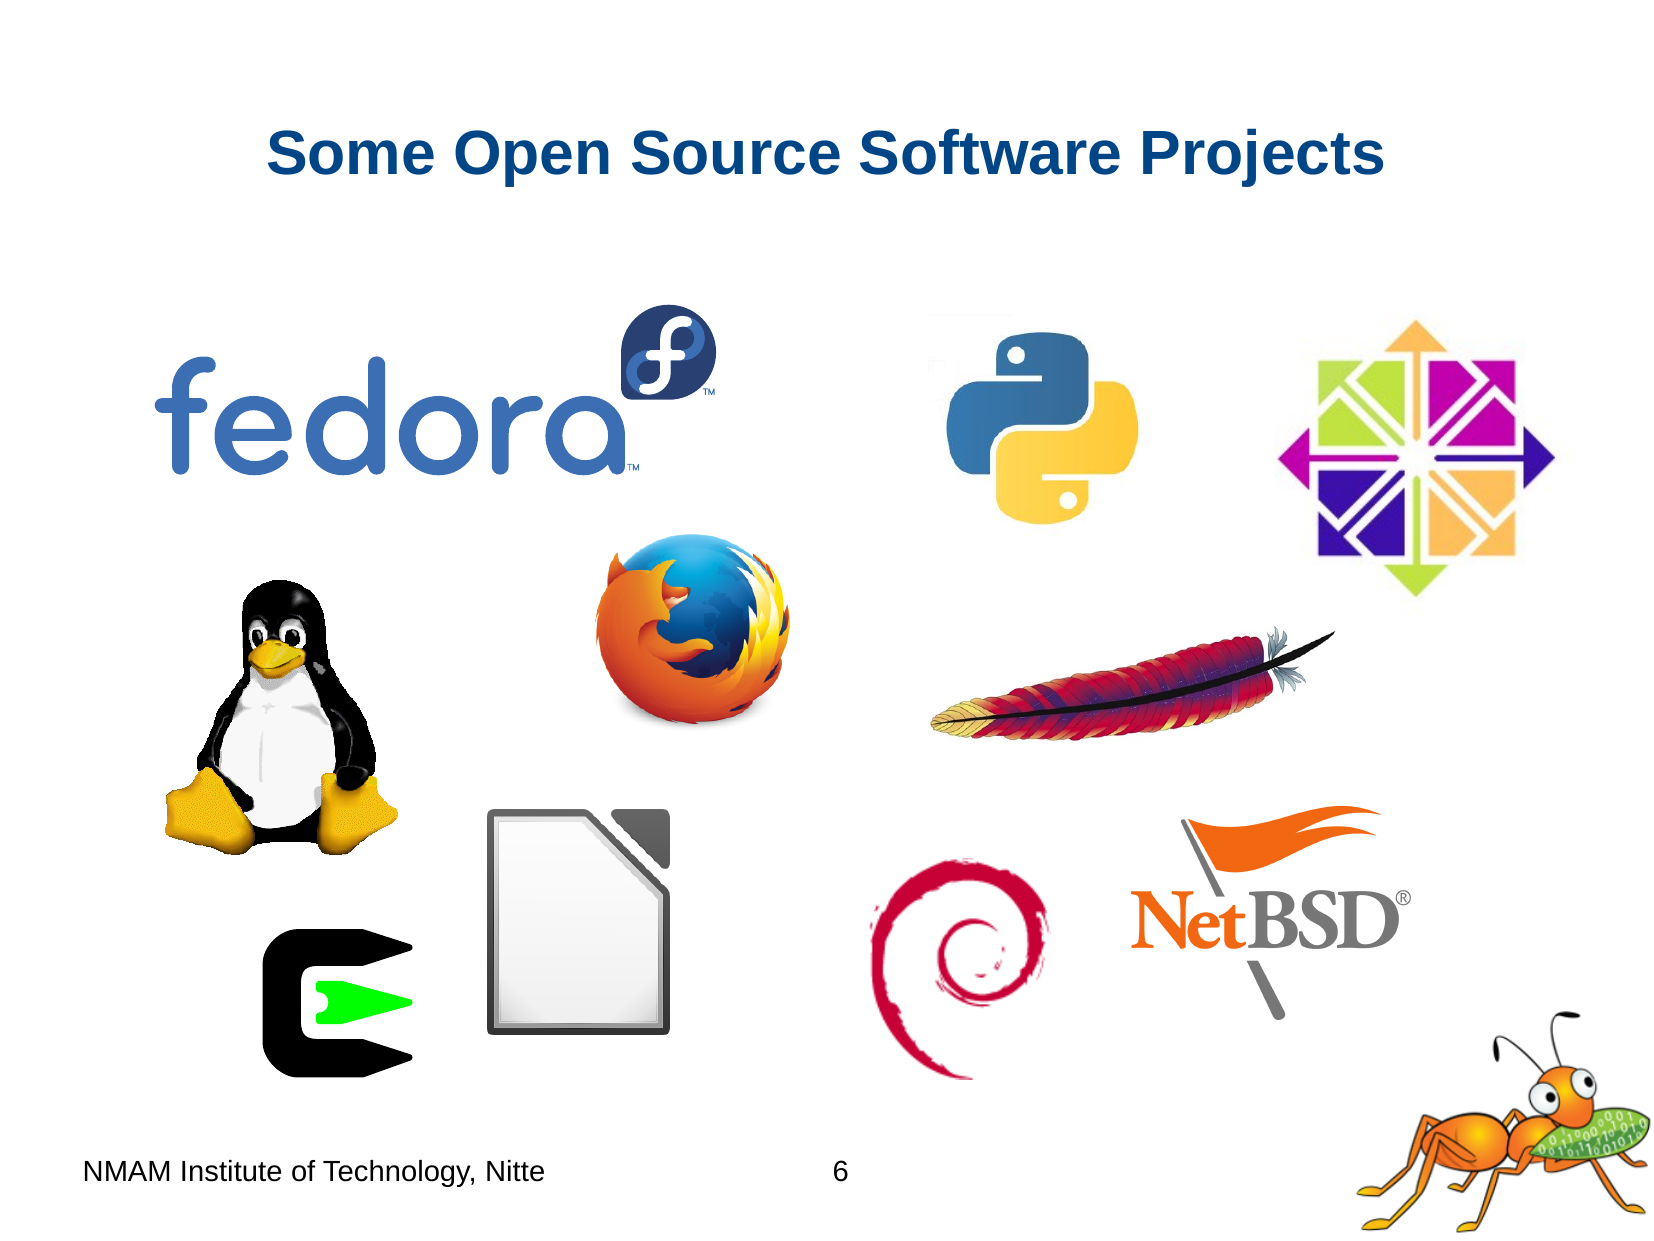

# Some Open Source Software Projects
NMAM.I.T, Nitte
6